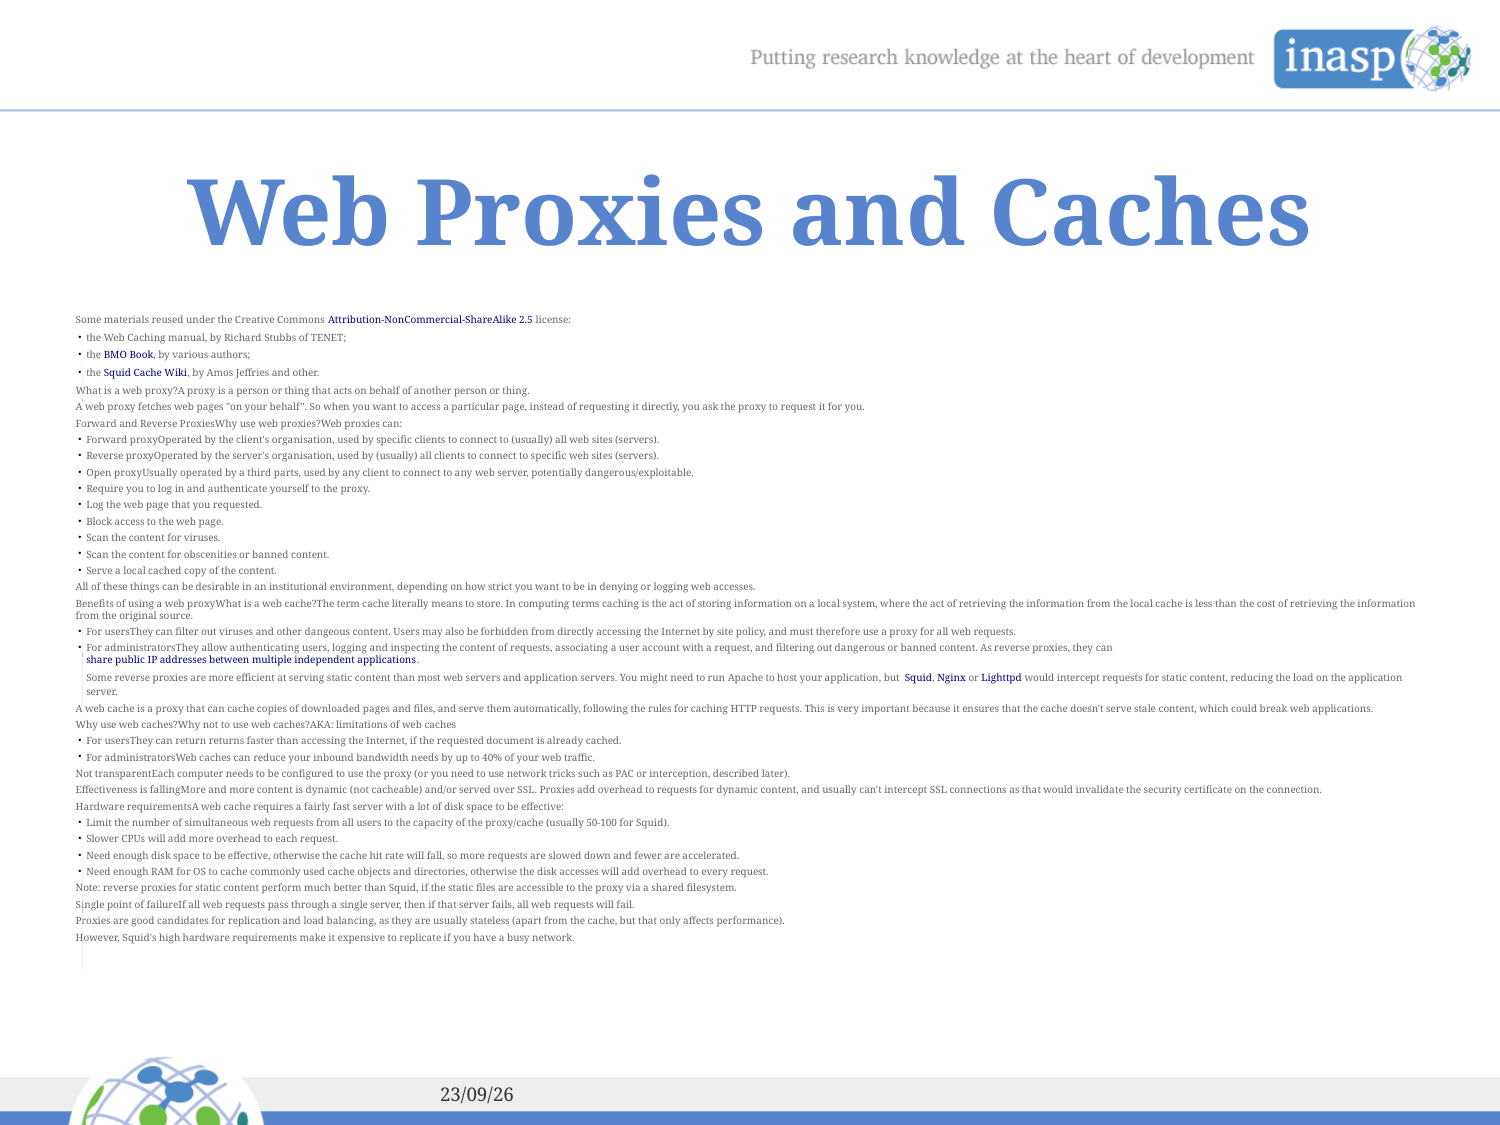

# Web Proxies and Caches
Some materials reused under the Creative Commons Attribution-NonCommercial-ShareAlike 2.5 license:
the Web Caching manual, by Richard Stubbs of TENET;
the BMO Book, by various authors;
the Squid Cache Wiki, by Amos Jeffries and other.
What is a web proxy?A proxy is a person or thing that acts on behalf of another person or thing.
A web proxy fetches web pages "on your behalf". So when you want to access a particular page, instead of requesting it directly, you ask the proxy to request it for you.
Forward and Reverse ProxiesWhy use web proxies?Web proxies can:
Forward proxyOperated by the client's organisation, used by specific clients to connect to (usually) all web sites (servers).
Reverse proxyOperated by the server's organisation, used by (usually) all clients to connect to specific web sites (servers).
Open proxyUsually operated by a third parts, used by any client to connect to any web server, potentially dangerous/exploitable.
Require you to log in and authenticate yourself to the proxy.
Log the web page that you requested.
Block access to the web page.
Scan the content for viruses.
Scan the content for obscenities or banned content.
Serve a local cached copy of the content.
All of these things can be desirable in an institutional environment, depending on how strict you want to be in denying or logging web accesses.
Benefits of using a web proxyWhat is a web cache?The term cache literally means to store. In computing terms caching is the act of storing information on a local system, where the act of retrieving the information from the local cache is less than the cost of retrieving the information from the original source.
For usersThey can filter out viruses and other dangeous content. Users may also be forbidden from directly accessing the Internet by site policy, and must therefore use a proxy for all web requests.
For administratorsThey allow authenticating users, logging and inspecting the content of requests, associating a user account with a request, and filtering out dangerous or banned content. As reverse proxies, they can share public IP addresses between multiple independent applications.
Some reverse proxies are more efficient at serving static content than most web servers and application servers. You might need to run Apache to host your application, but Squid, Nginx or Lighttpd would intercept requests for static content, reducing the load on the application server.
A web cache is a proxy that can cache copies of downloaded pages and files, and serve them automatically, following the rules for caching HTTP requests. This is very important because it ensures that the cache doesn't serve stale content, which could break web applications.
Why use web caches?Why not to use web caches?AKA: limitations of web caches
For usersThey can return returns faster than accessing the Internet, if the requested document is already cached.
For administratorsWeb caches can reduce your inbound bandwidth needs by up to 40% of your web traffic.
Not transparentEach computer needs to be configured to use the proxy (or you need to use network tricks such as PAC or interception, described later).
Effectiveness is fallingMore and more content is dynamic (not cacheable) and/or served over SSL. Proxies add overhead to requests for dynamic content, and usually can't intercept SSL connections as that would invalidate the security certificate on the connection.
Hardware requirementsA web cache requires a fairly fast server with a lot of disk space to be effective:
Limit the number of simultaneous web requests from all users to the capacity of the proxy/cache (usually 50-100 for Squid).
Slower CPUs will add more overhead to each request.
Need enough disk space to be effective, otherwise the cache hit rate will fall, so more requests are slowed down and fewer are accelerated.
Need enough RAM for OS to cache commonly used cache objects and directories, otherwise the disk accesses will add overhead to every request.
Note: reverse proxies for static content perform much better than Squid, if the static files are accessible to the proxy via a shared filesystem.
Single point of failureIf all web requests pass through a single server, then if that server fails, all web requests will fail.
Proxies are good candidates for replication and load balancing, as they are usually stateless (apart from the cache, but that only affects performance).
However, Squid's high hardware requirements make it expensive to replicate if you have a busy network.